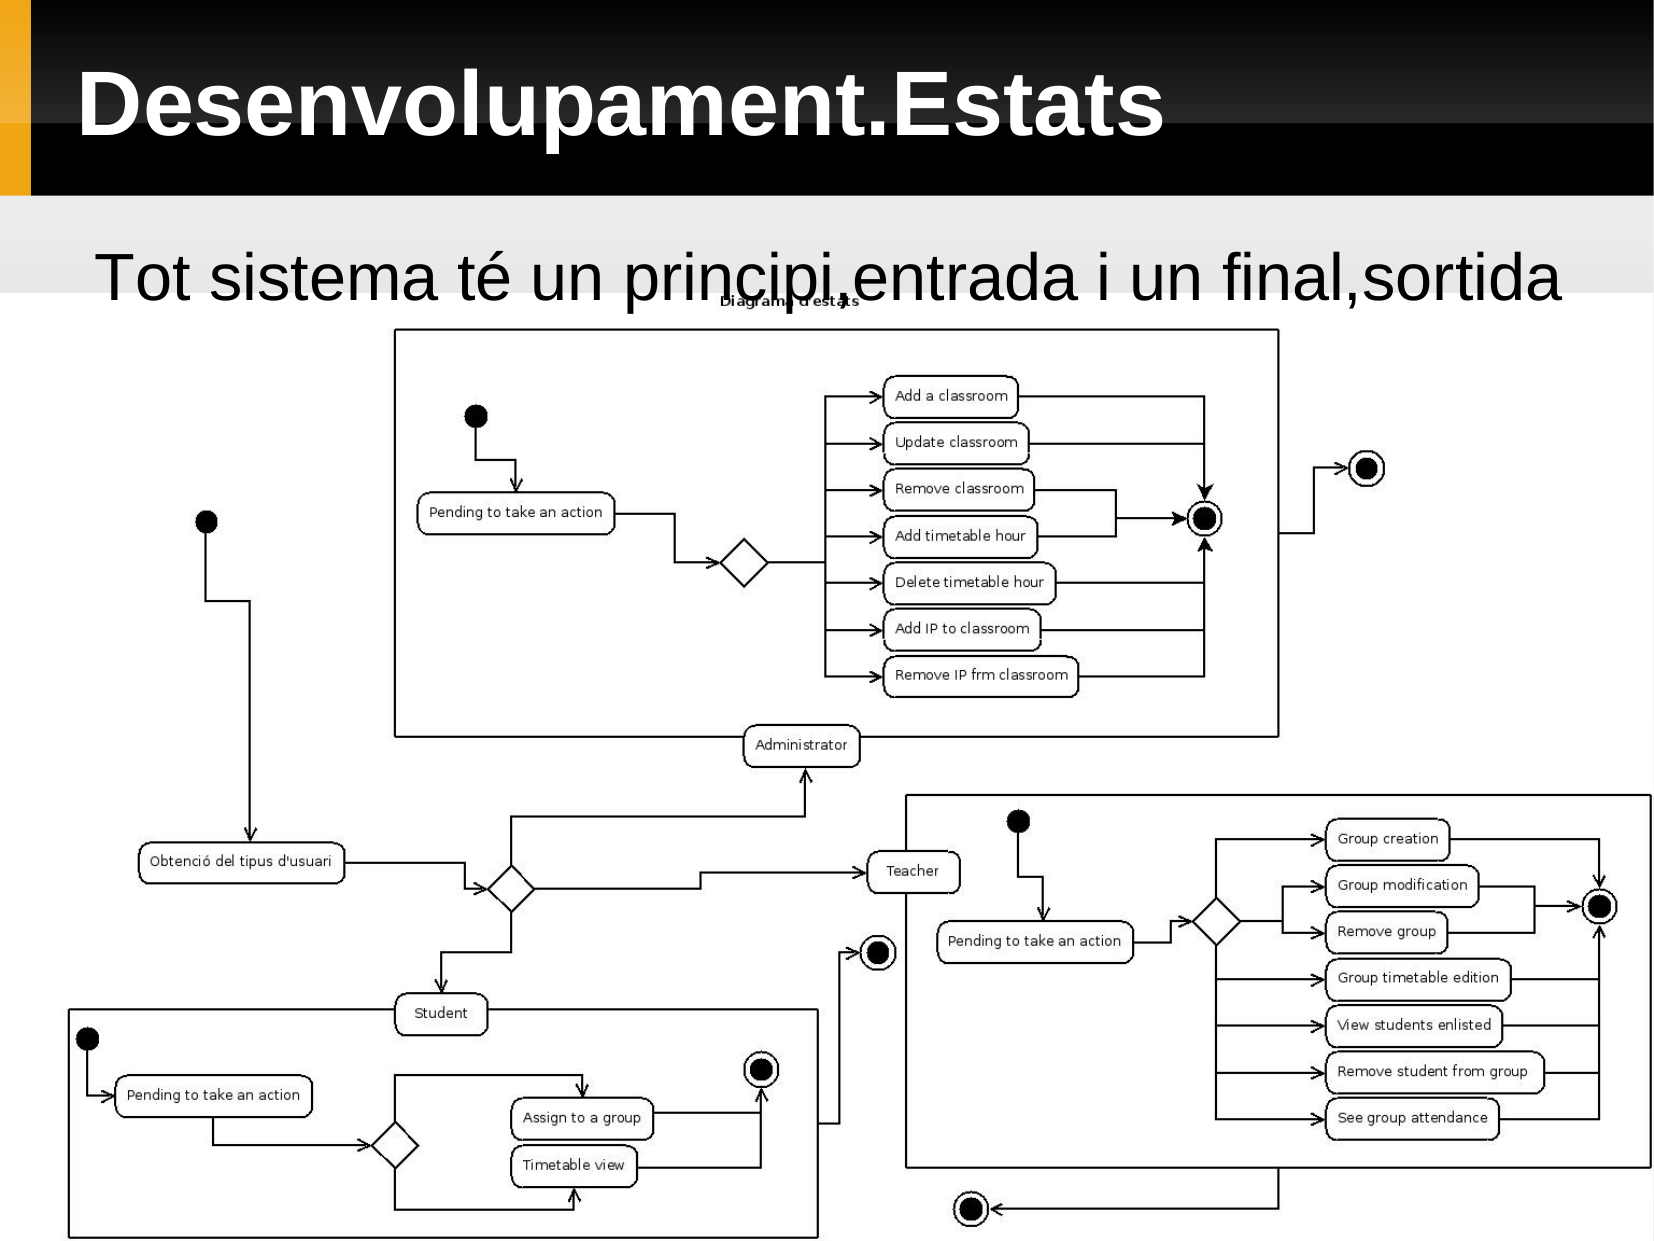

Desenvolupament.Estats
# Tot sistema té un principi,entrada i un final,sortida